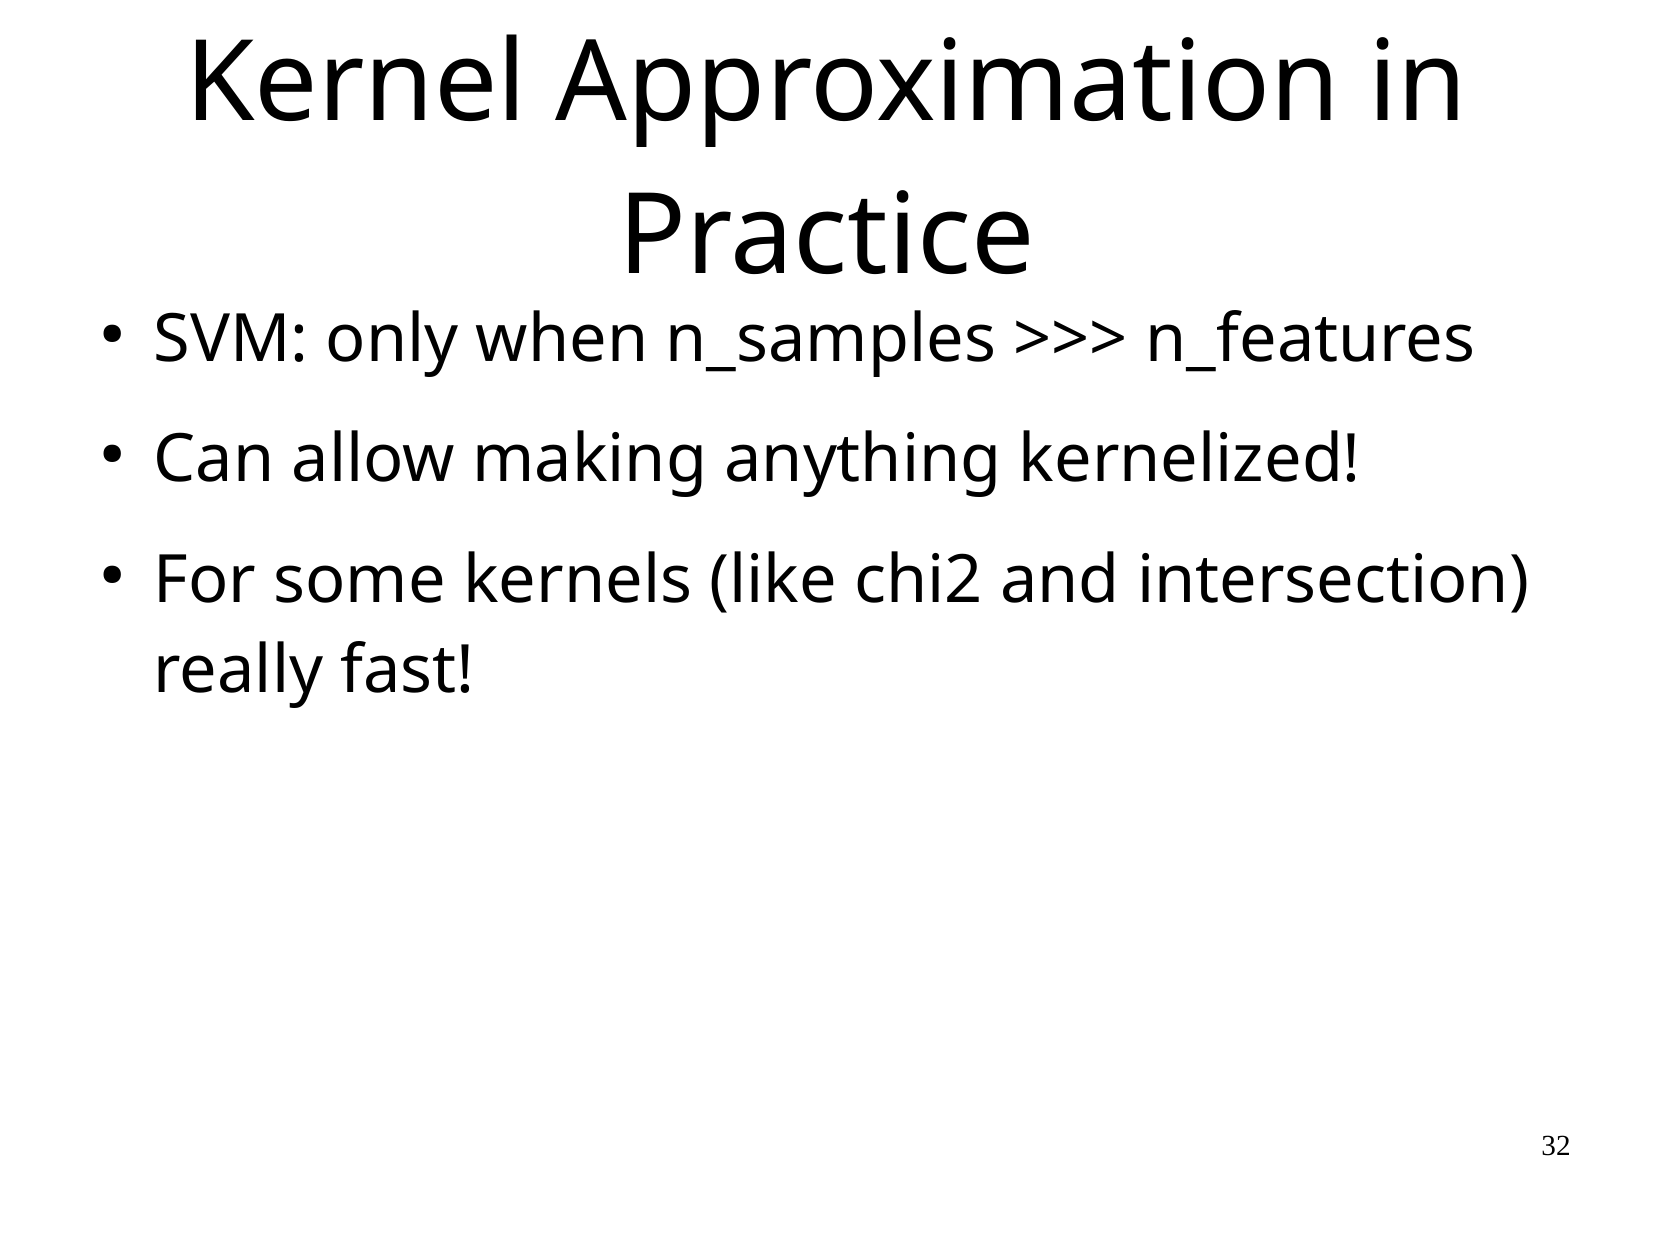

# Kernel Approximation in Practice
SVM: only when n_samples >>> n_features
Can allow making anything kernelized!
For some kernels (like chi2 and intersection) really fast!
32